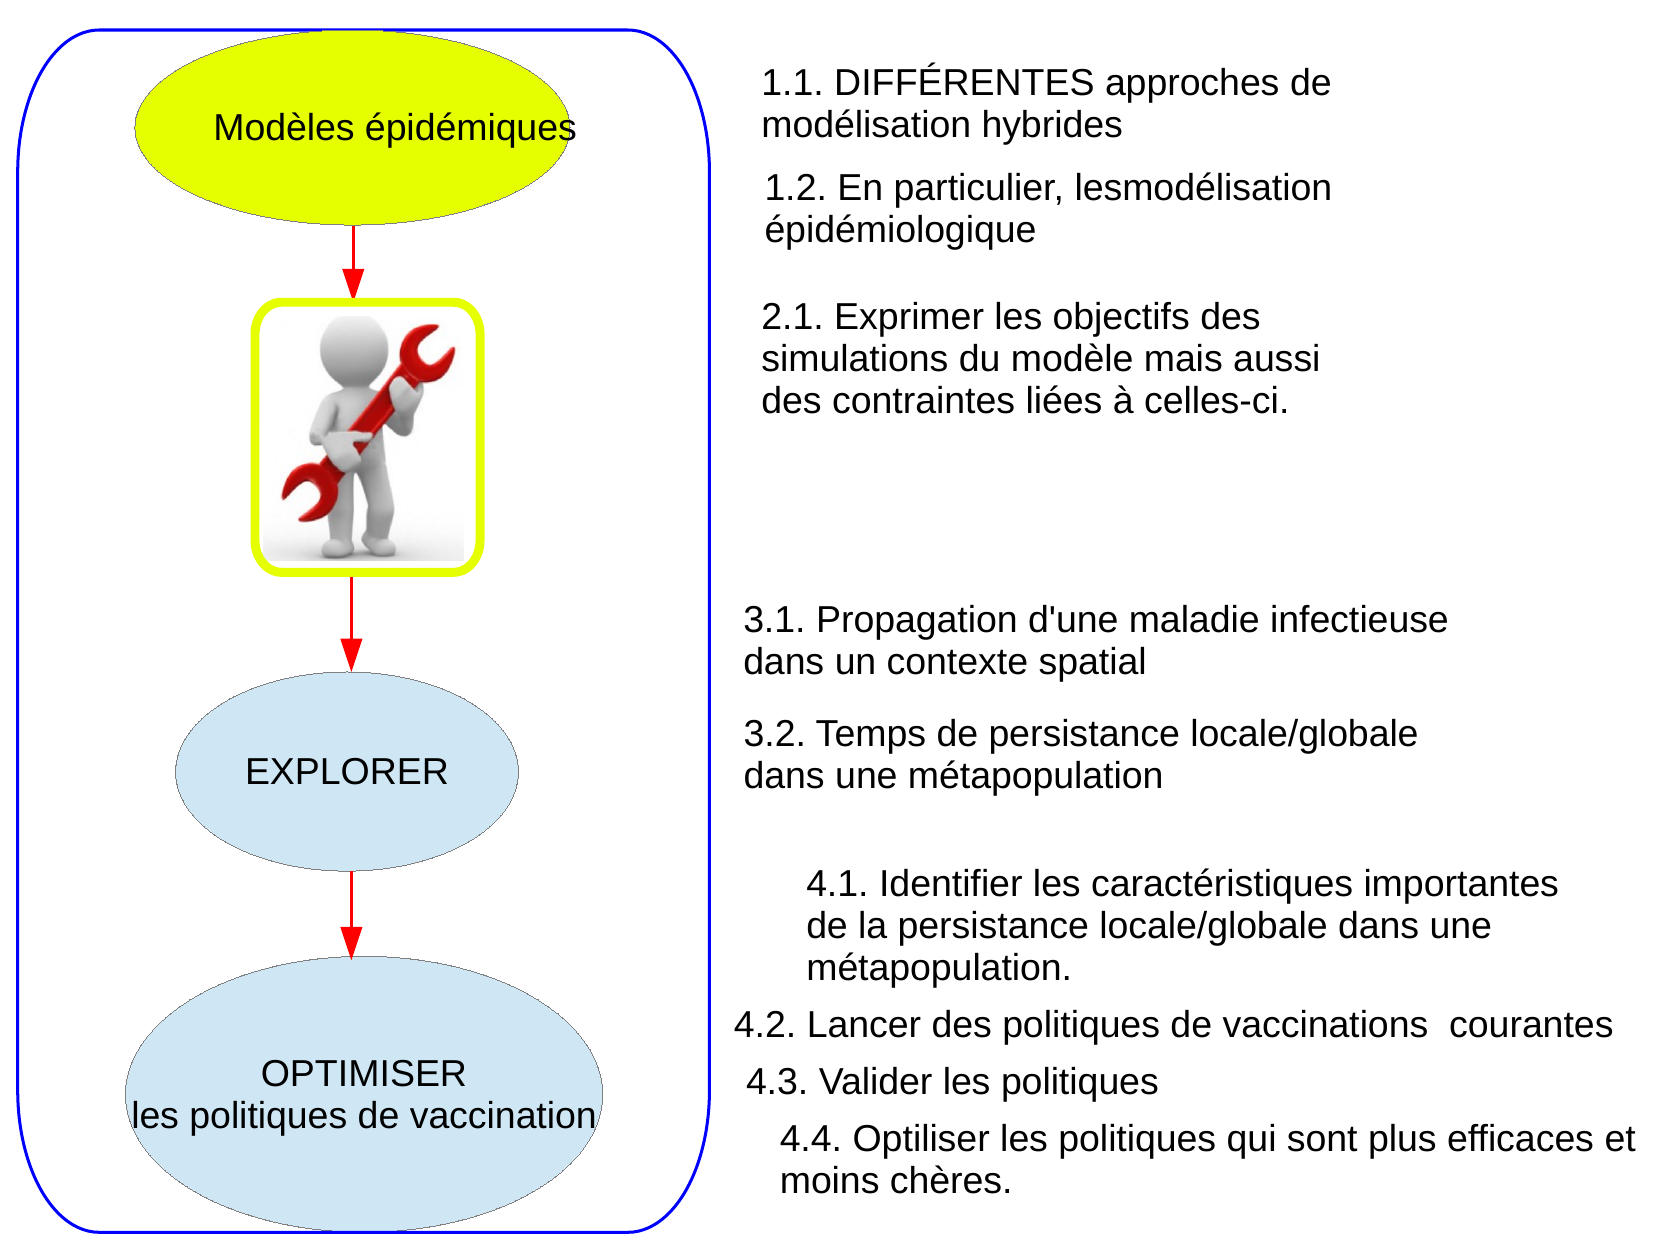

Modèles épidémiques
1.1. DIFFÉRENTES approches de modélisation hybrides
1.2. En particulier, lesmodélisation épidémiologique
2.1. Exprimer les objectifs des simulations du modèle mais aussi des contraintes liées à celles-ci.
3.1. Propagation d'une maladie infectieuse
dans un contexte spatial
EXPLORER
3.2. Temps de persistance locale/globale
dans une métapopulation
4.1. Identifier les caractéristiques importantes
de la persistance locale/globale dans une métapopulation.
OPTIMISER
les politiques de vaccination
4.2. Lancer des politiques de vaccinations courantes
4.3. Valider les politiques
4.4. Optiliser les politiques qui sont plus efficaces et moins chères.